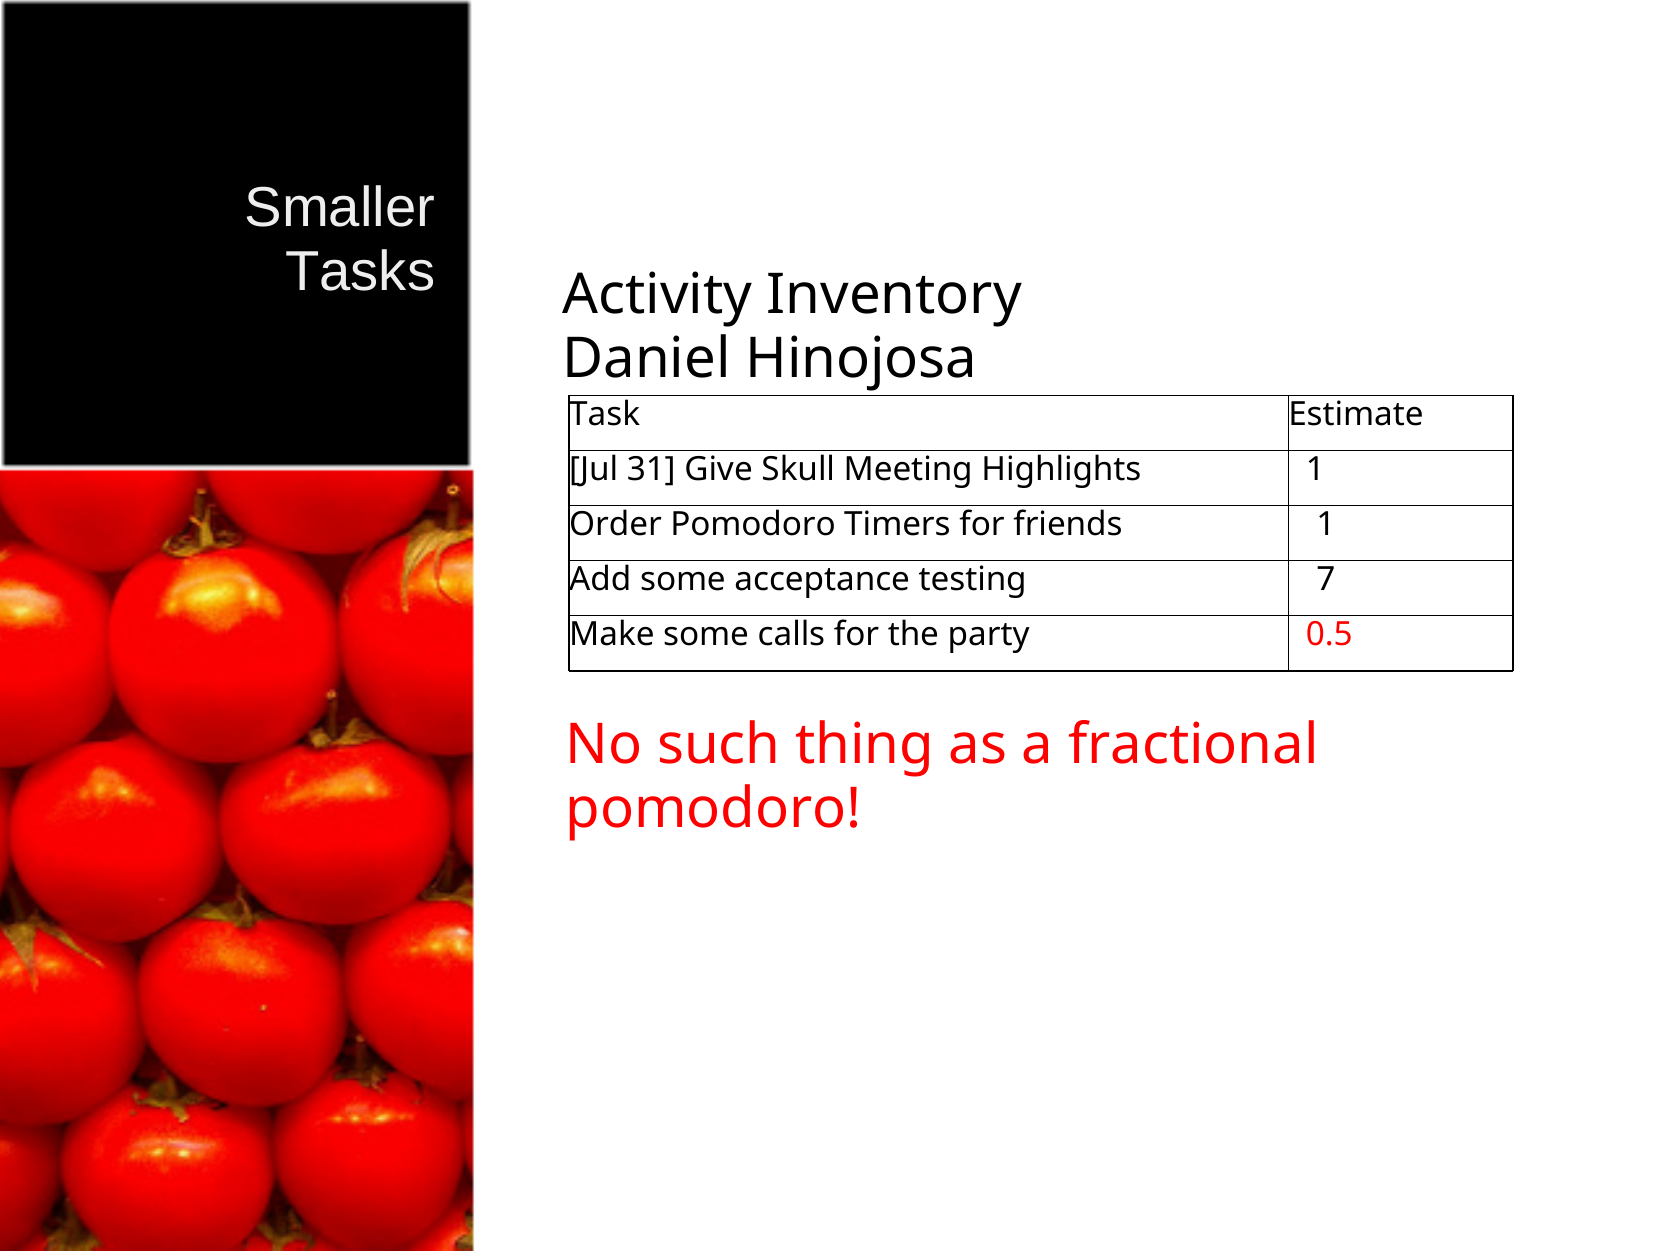

Smaller Tasks
Activity Inventory
Daniel Hinojosa
Task
Estimate
[Jul 31] Give Skull Meeting Highlights
 1
Order Pomodoro Timers for friends
 1
Add some acceptance testing
 7
Make some calls for the party
 0.5
No such thing as a fractional pomodoro!